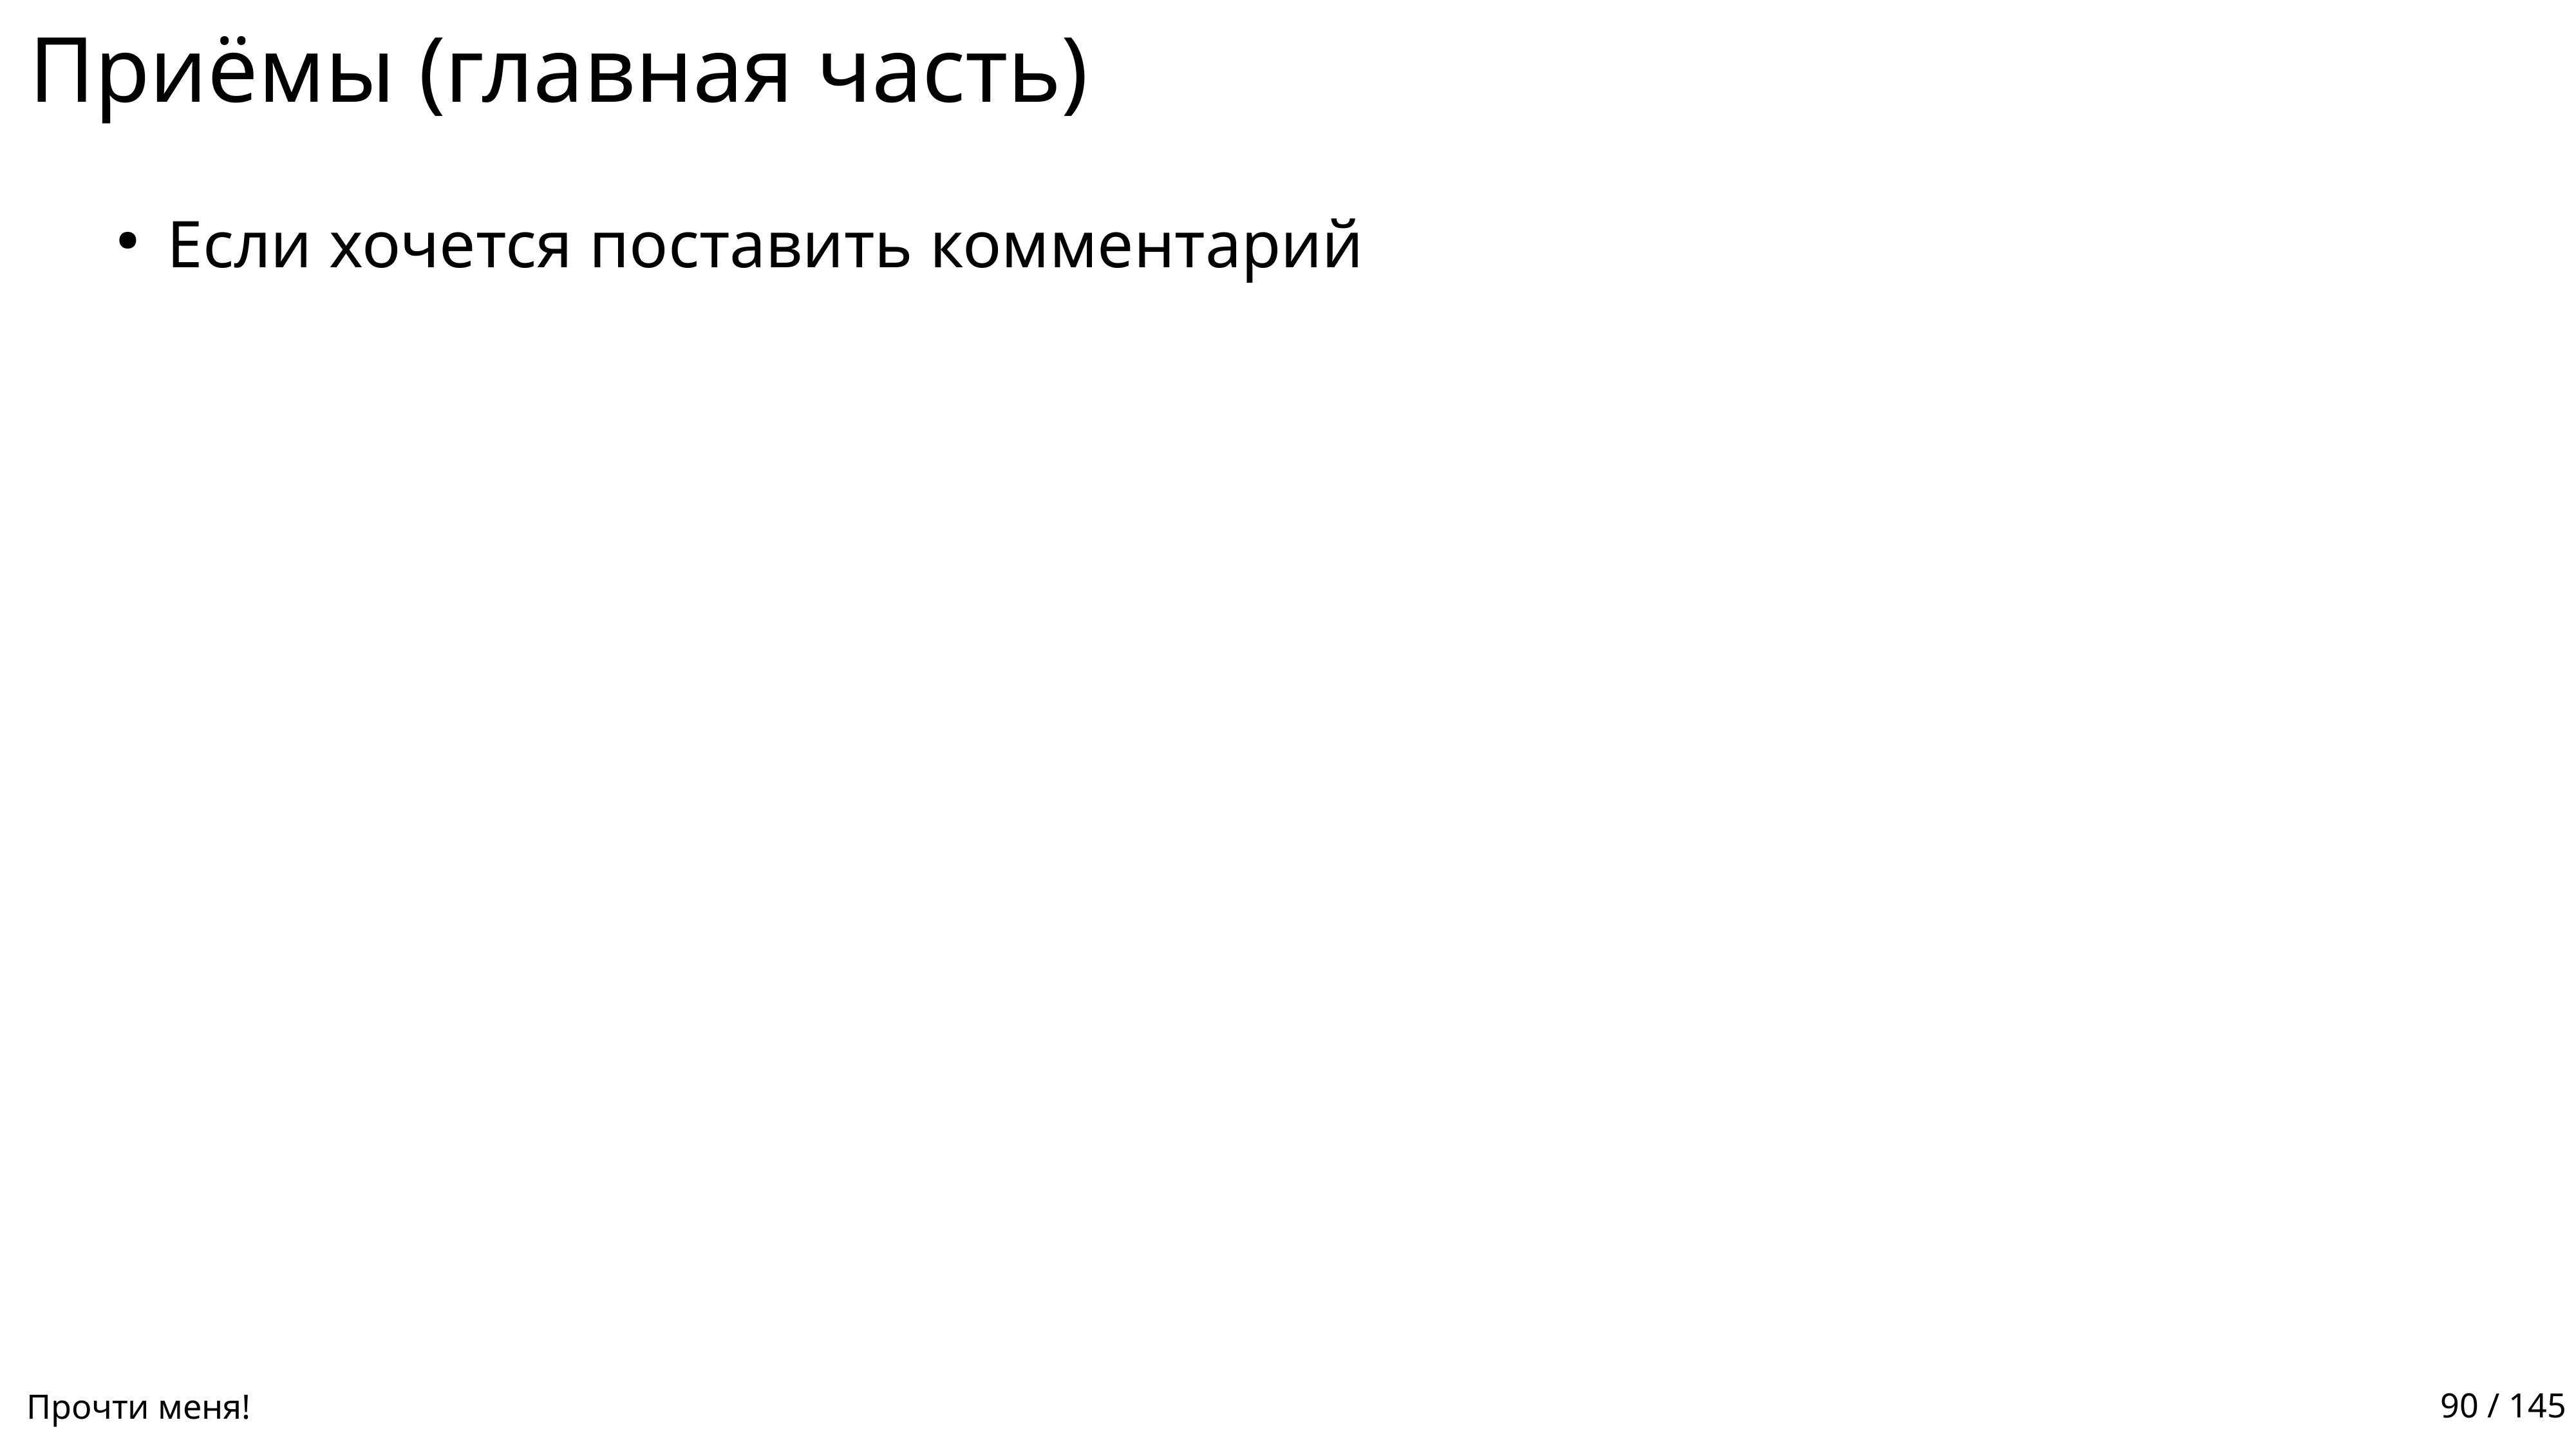

Приёмы (главная часть)
# Если хочется поставить комментарий
Прочти меня!